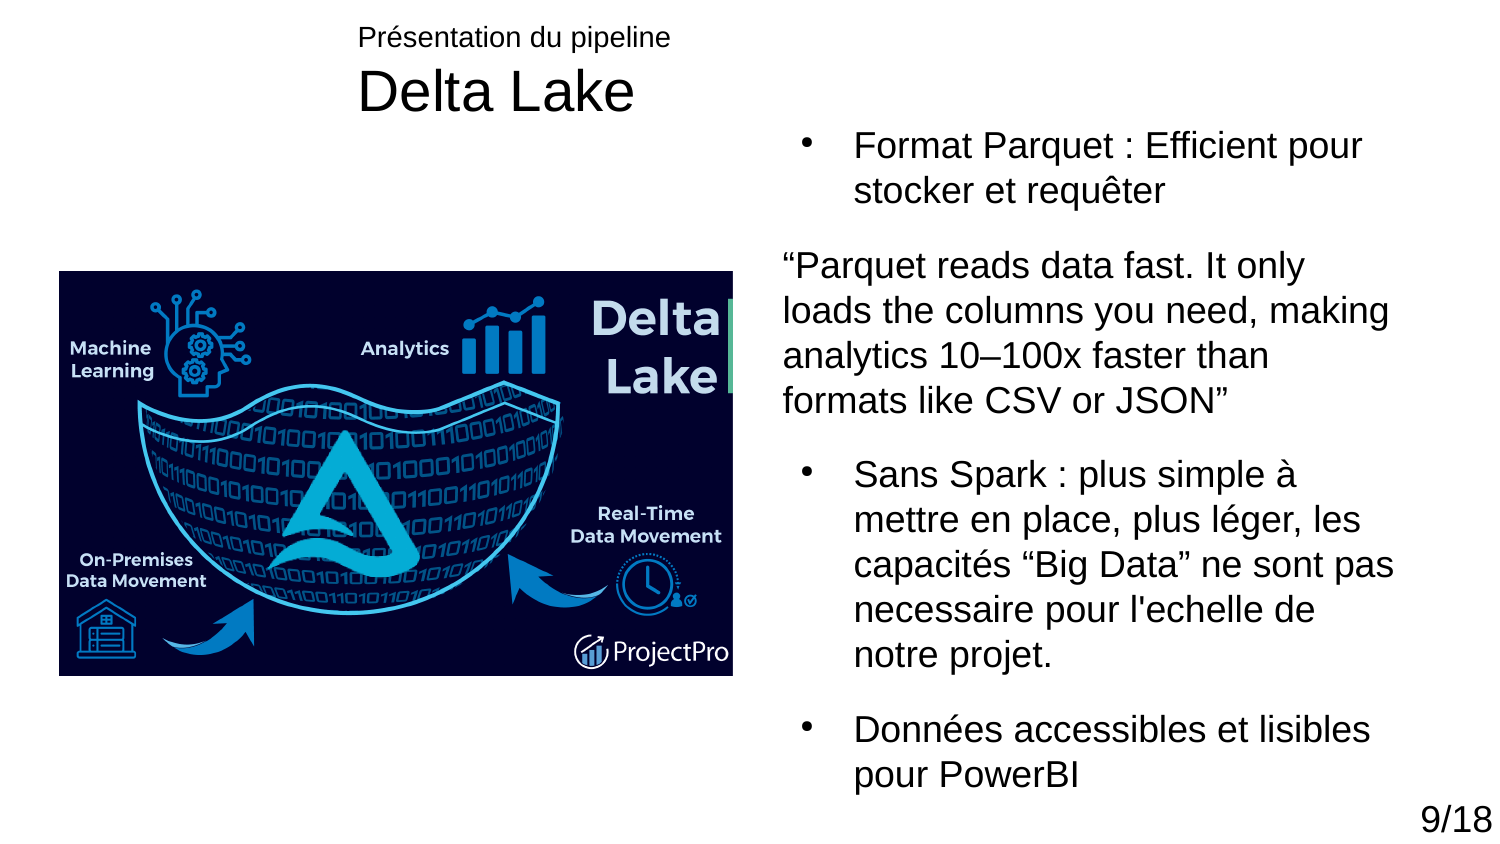

# Présentation du pipeline Delta Lake
Format Parquet : Efficient pour stocker et requêter
“Parquet reads data fast. It only loads the columns you need, making analytics 10–100x faster than formats like CSV or JSON”
Sans Spark : plus simple à mettre en place, plus léger, les capacités “Big Data” ne sont pas necessaire pour l'echelle de notre projet.
Données accessibles et lisibles pour PowerBI
9/18